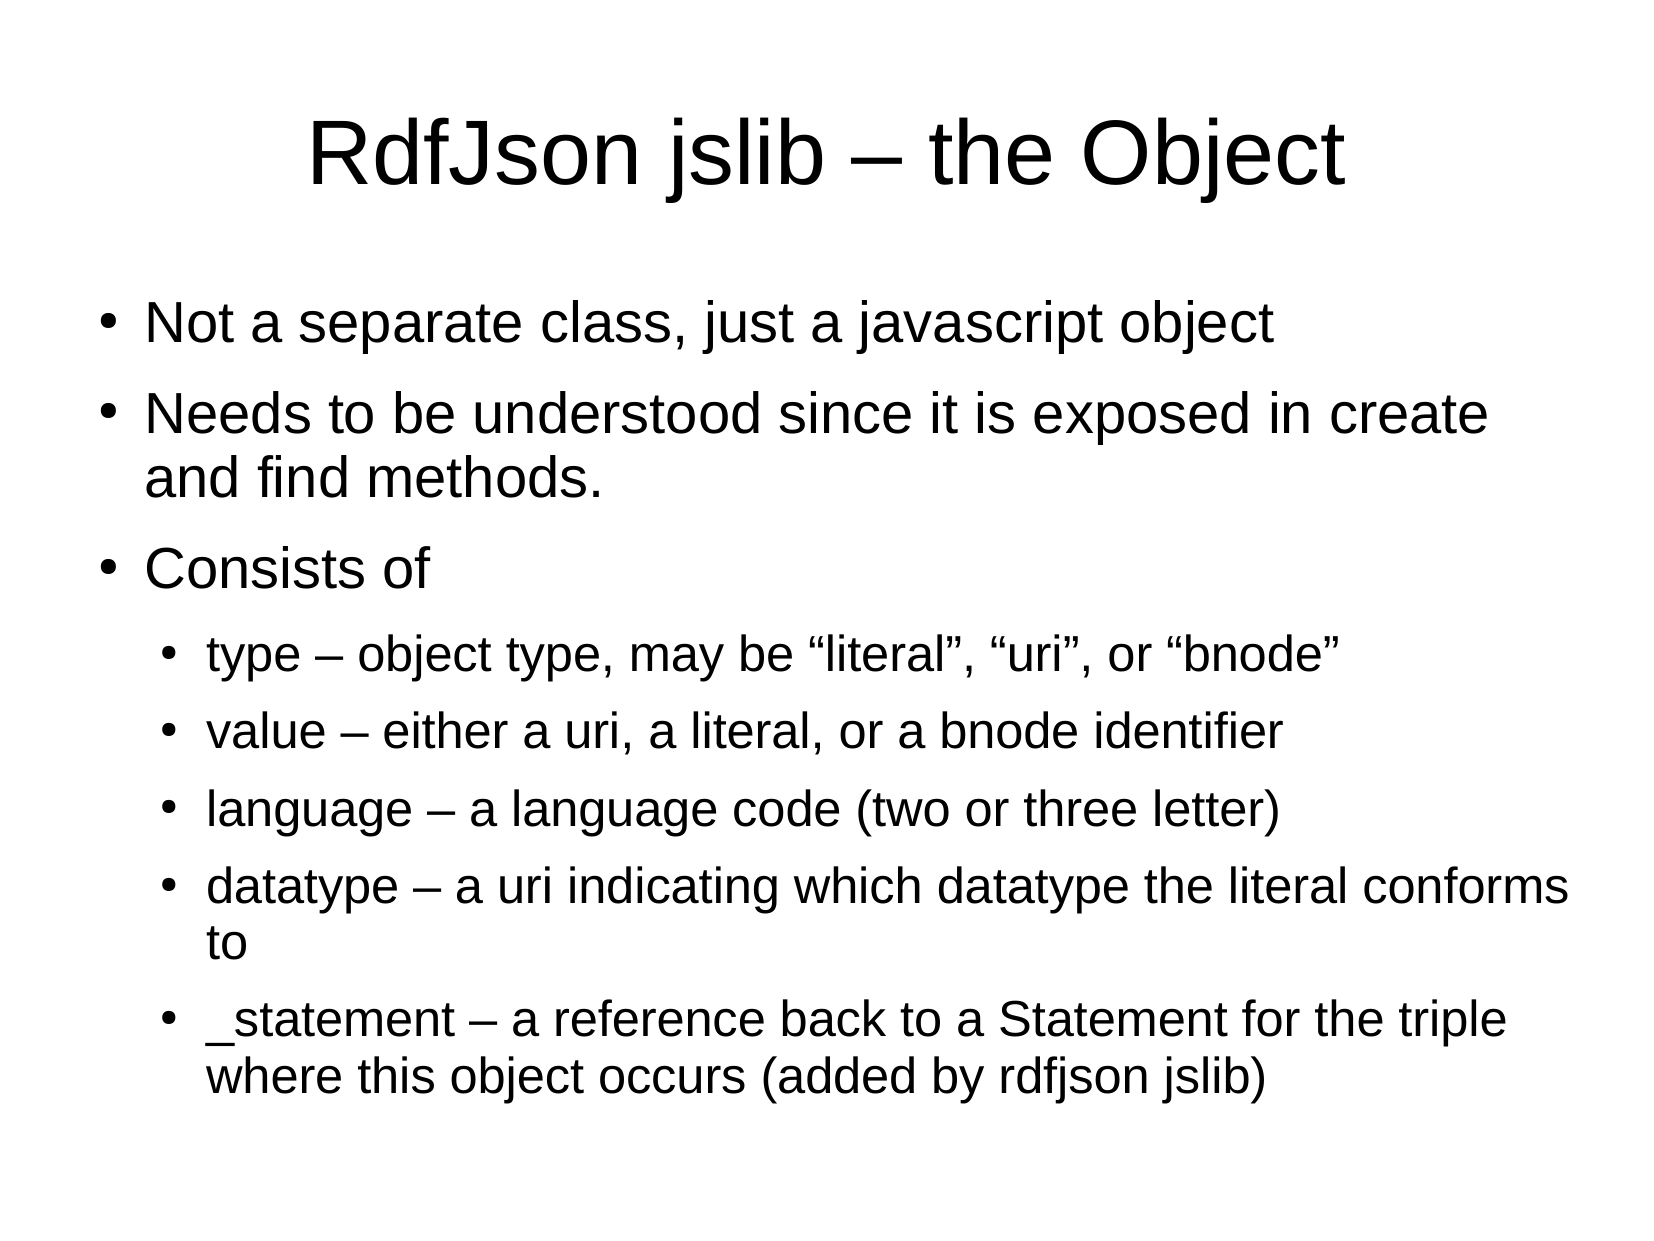

# RdfJson jslib – the Object
Not a separate class, just a javascript object
Needs to be understood since it is exposed in create and find methods.
Consists of
type – object type, may be “literal”, “uri”, or “bnode”
value – either a uri, a literal, or a bnode identifier
language – a language code (two or three letter)
datatype – a uri indicating which datatype the literal conforms to
_statement – a reference back to a Statement for the triple where this object occurs (added by rdfjson jslib)